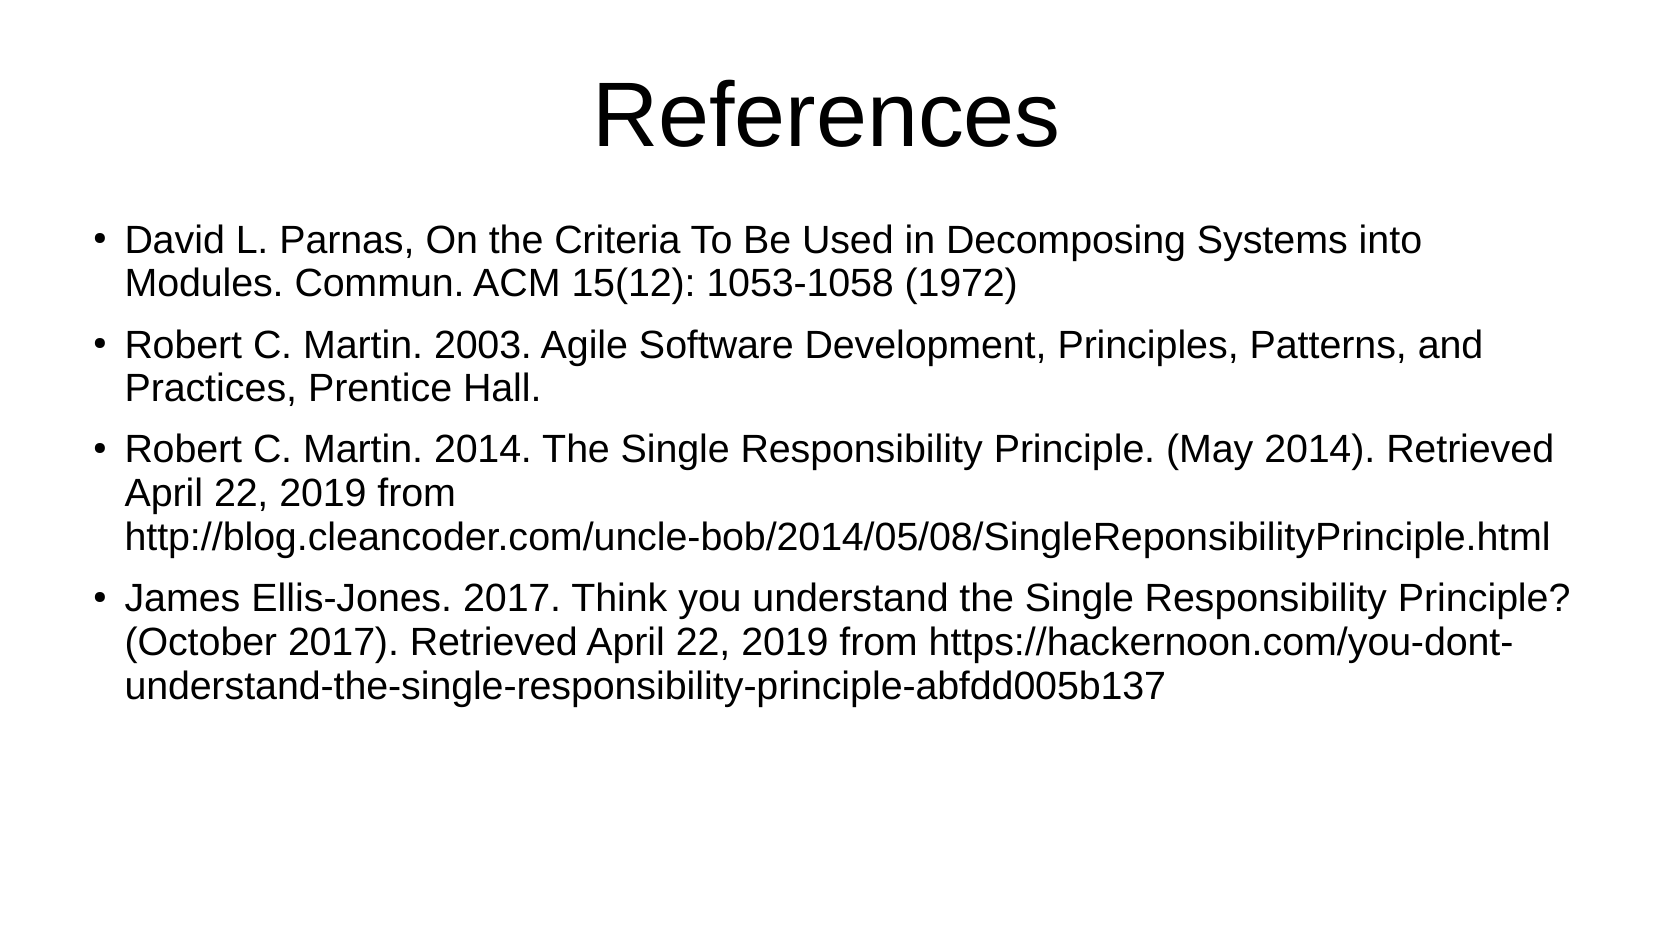

# References
David L. Parnas, On the Criteria To Be Used in Decomposing Systems into Modules. Commun. ACM 15(12): 1053-1058 (1972)
Robert C. Martin. 2003. Agile Software Development, Principles, Patterns, and Practices, Prentice Hall.
Robert C. Martin. 2014. The Single Responsibility Principle. (May 2014). Retrieved April 22, 2019 from http://blog.cleancoder.com/uncle-bob/2014/05/08/SingleReponsibilityPrinciple.html
James Ellis-Jones. 2017. Think you understand the Single Responsibility Principle? (October 2017). Retrieved April 22, 2019 from https://hackernoon.com/you-dont-understand-the-single-responsibility-principle-abfdd005b137